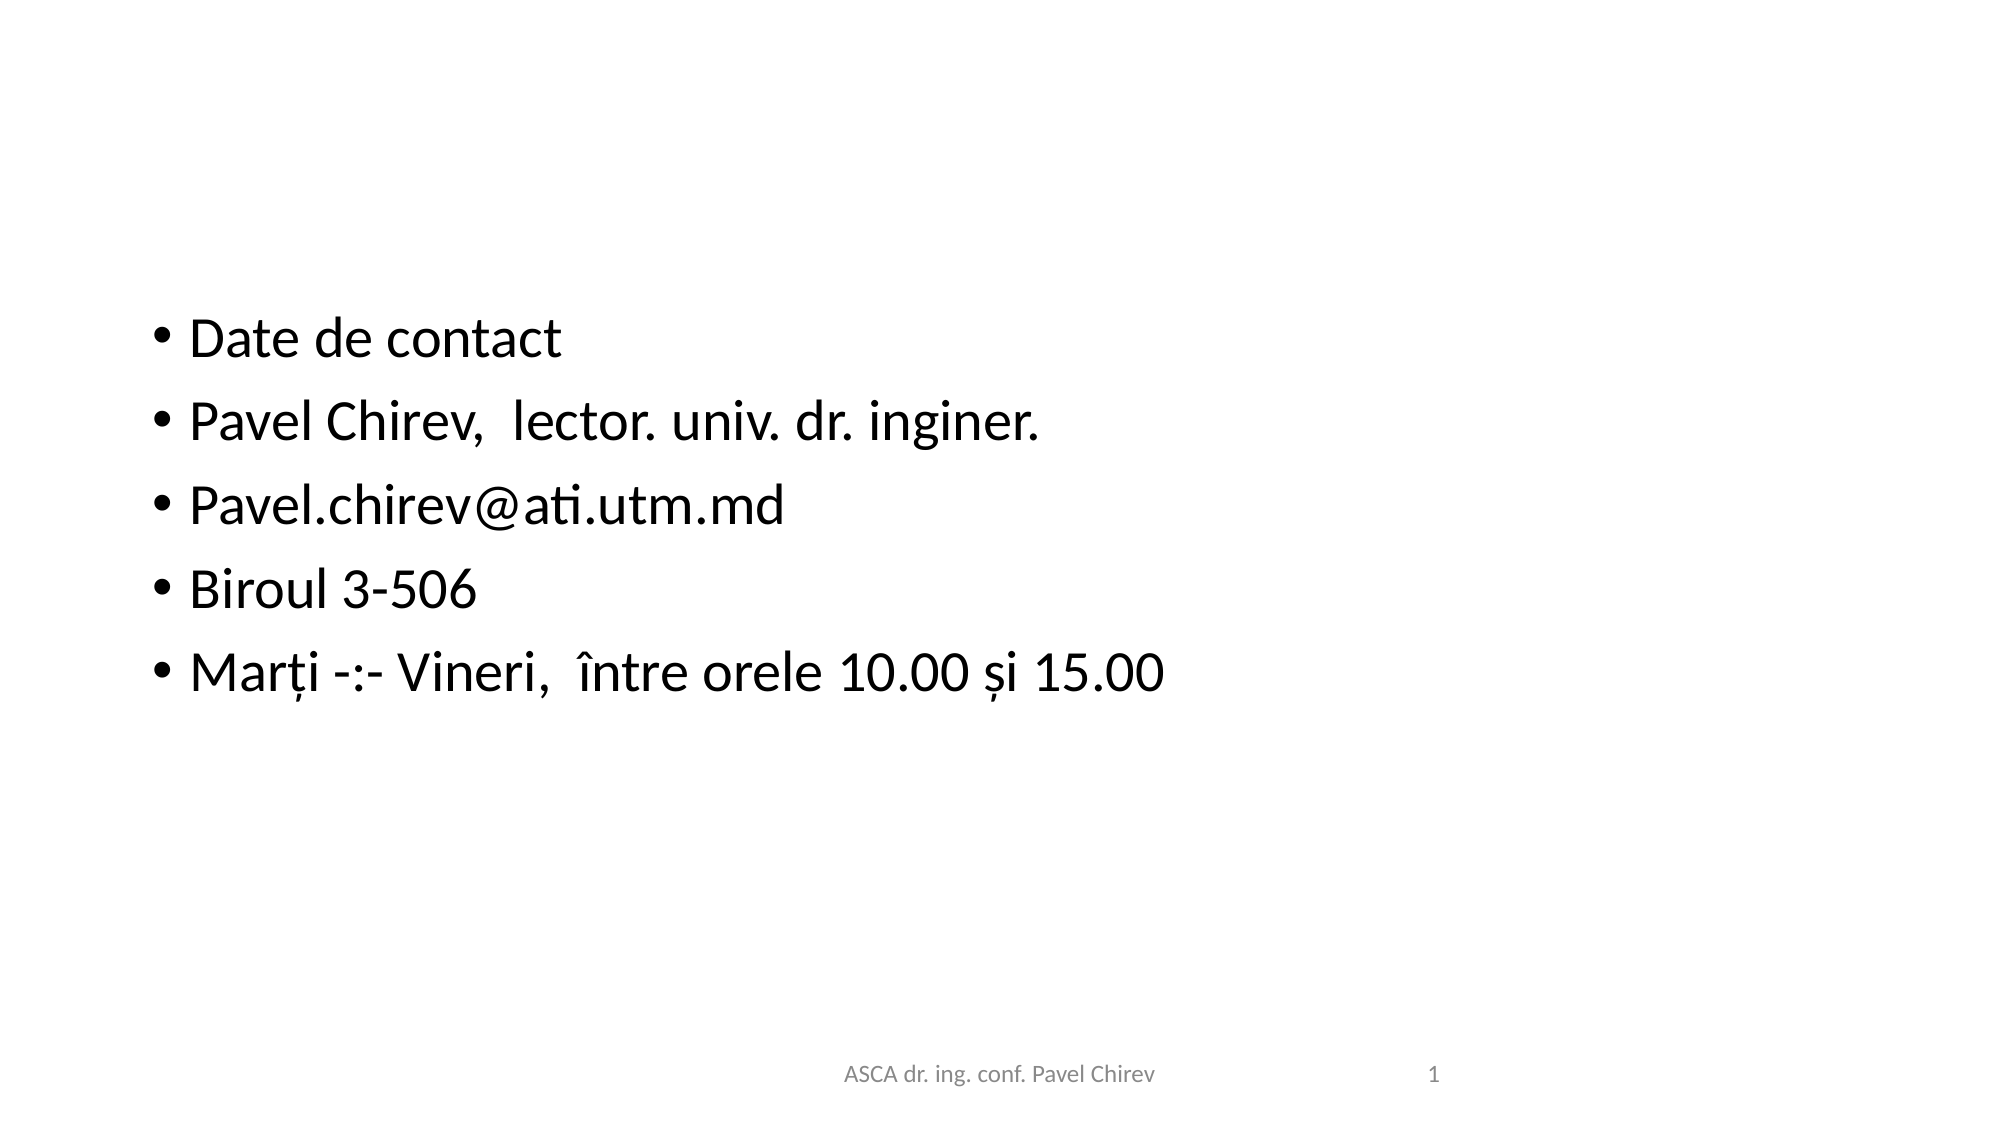

# Date de contact
Pavel Chirev, lector. univ. dr. inginer.
Pavel.chirev@ati.utm.md
Biroul 3-506
Marți -:- Vineri, între orele 10.00 și 15.00
ASCA dr. ing. conf. Pavel Chirev
1